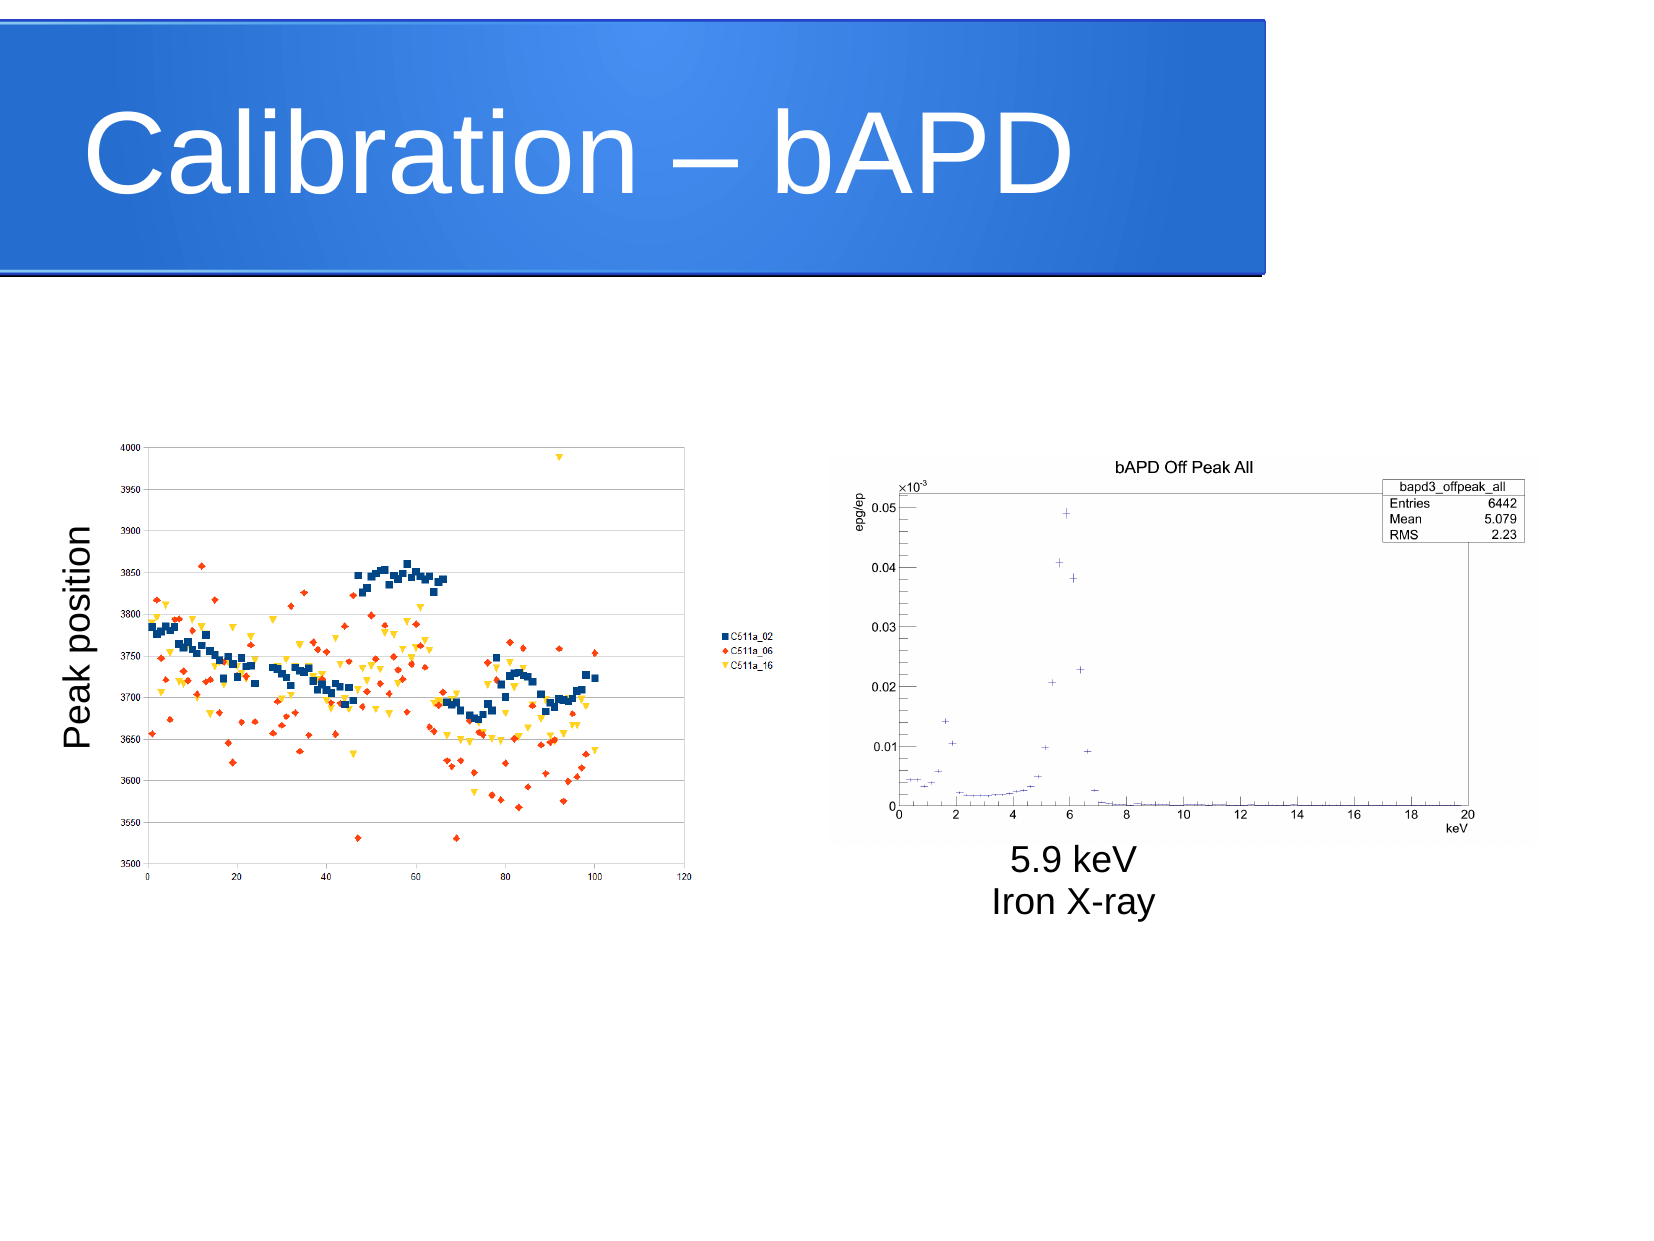

# Calibration – bAPD
Peak position
5.9 keV
Iron X-ray